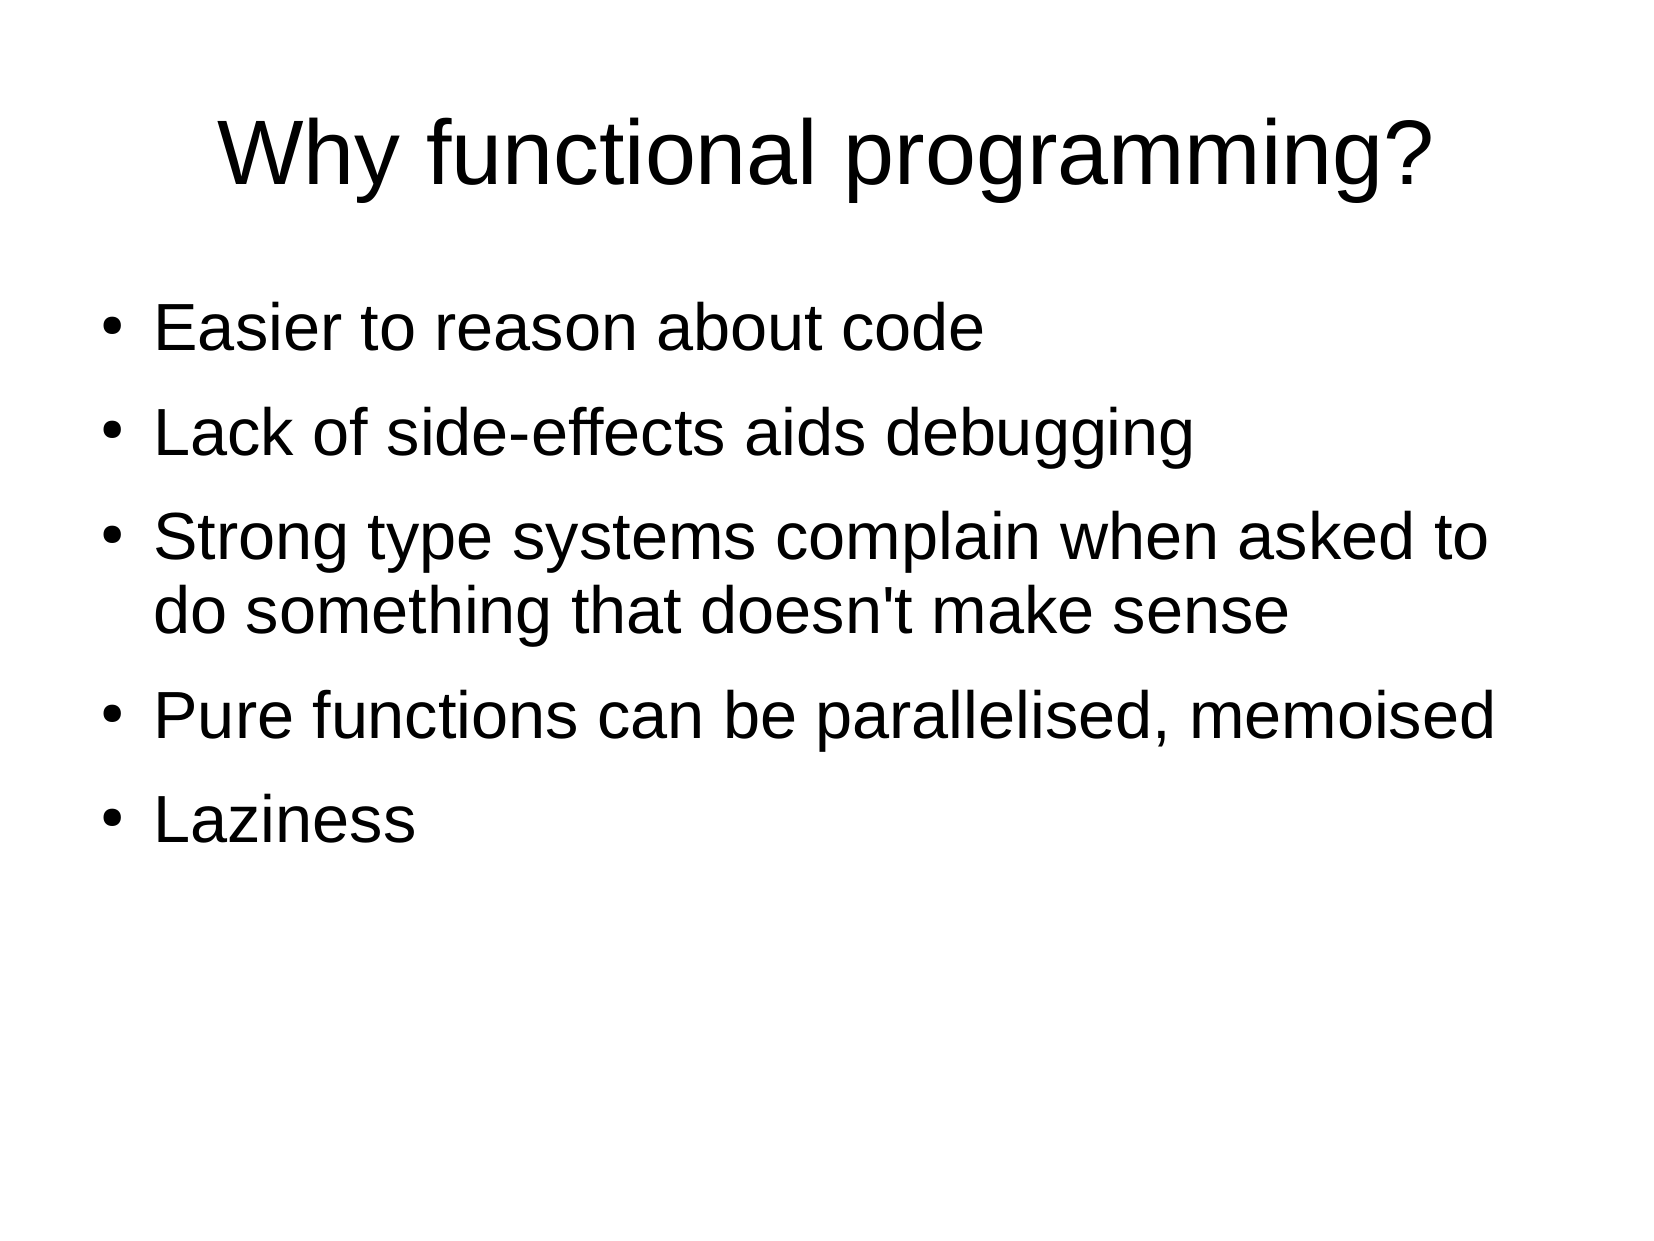

# Why functional programming?
Easier to reason about code
Lack of side-effects aids debugging
Strong type systems complain when asked to do something that doesn't make sense
Pure functions can be parallelised, memoised
Laziness